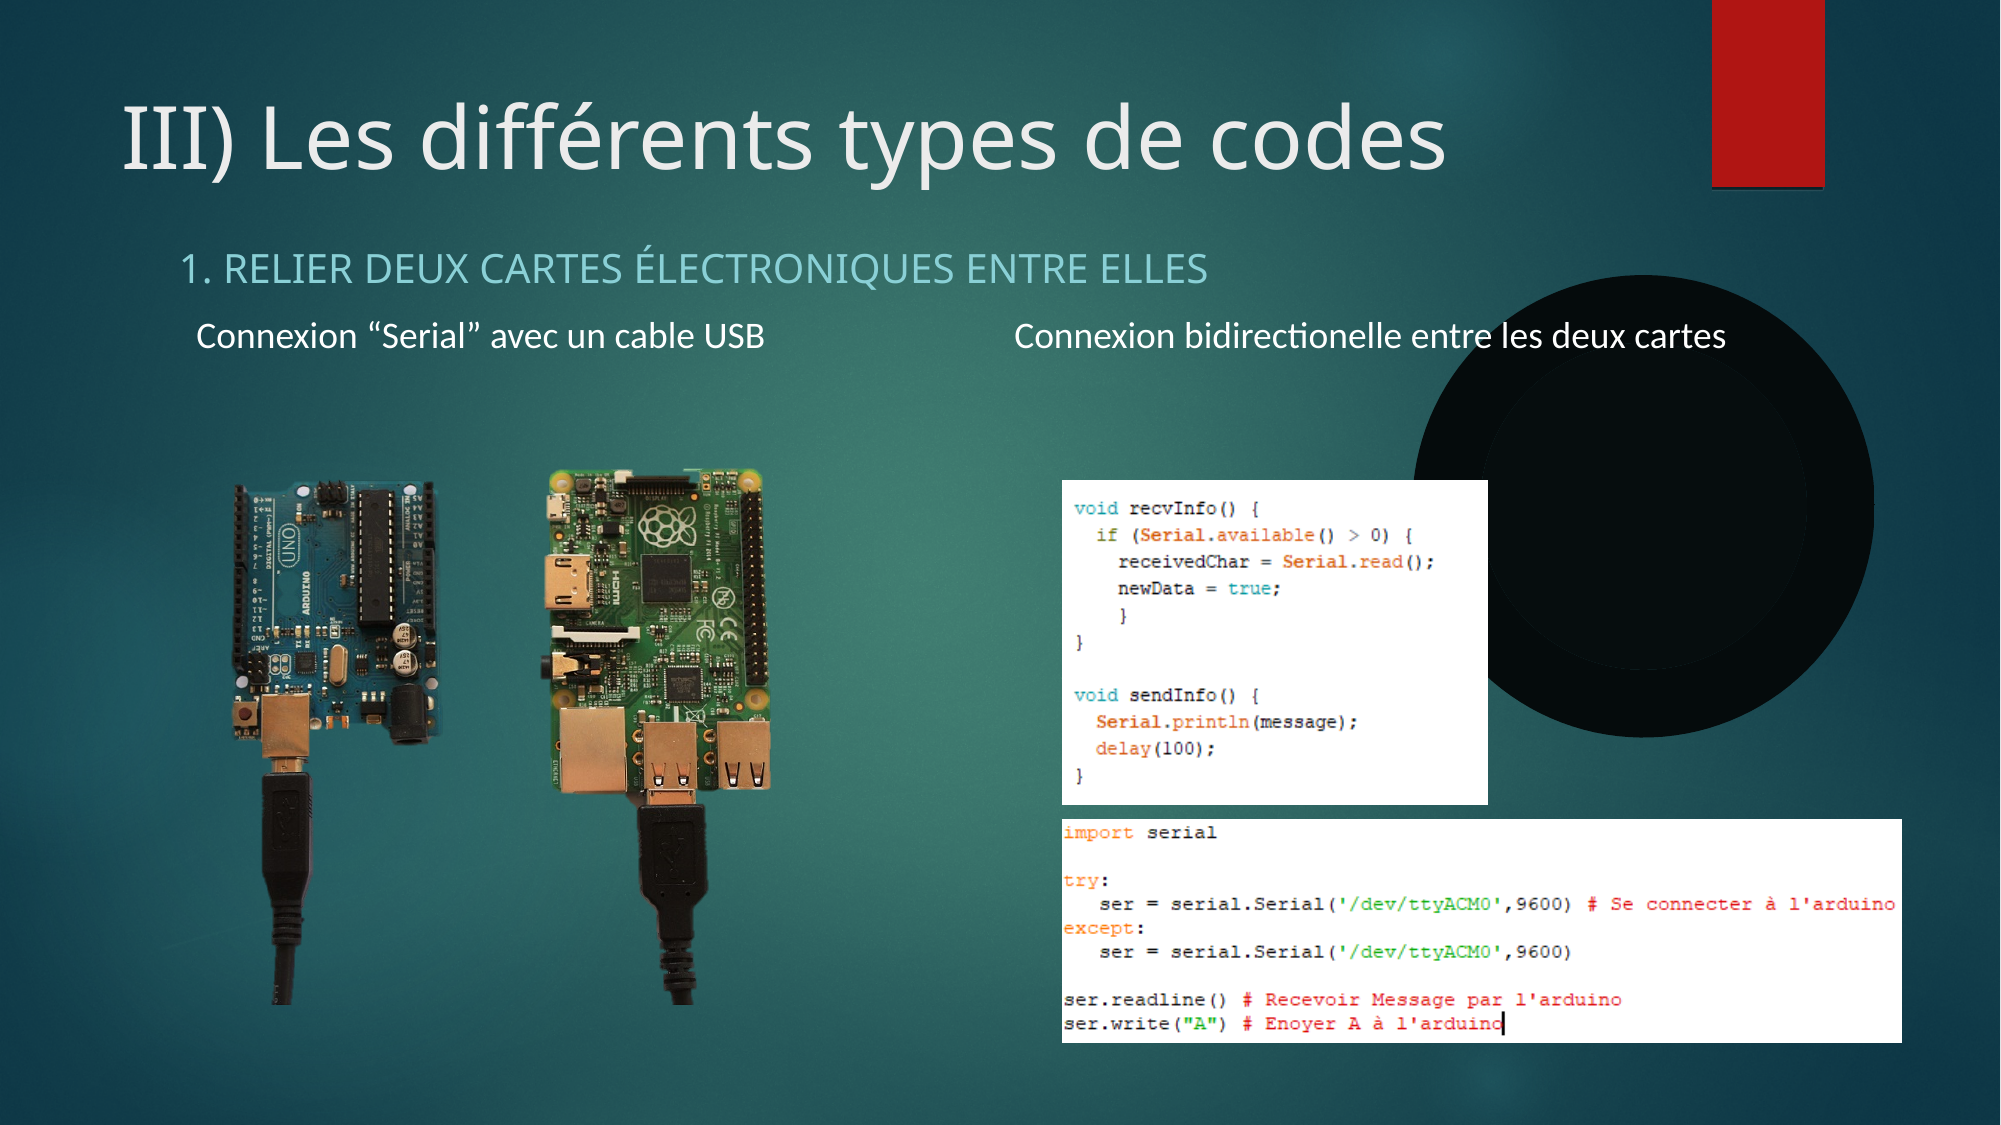

# III) Les différents types de codes
1. Relier deux cartes électroniques entre elles
Connexion “Serial” avec un cable USB
Connexion bidirectionelle entre les deux cartes